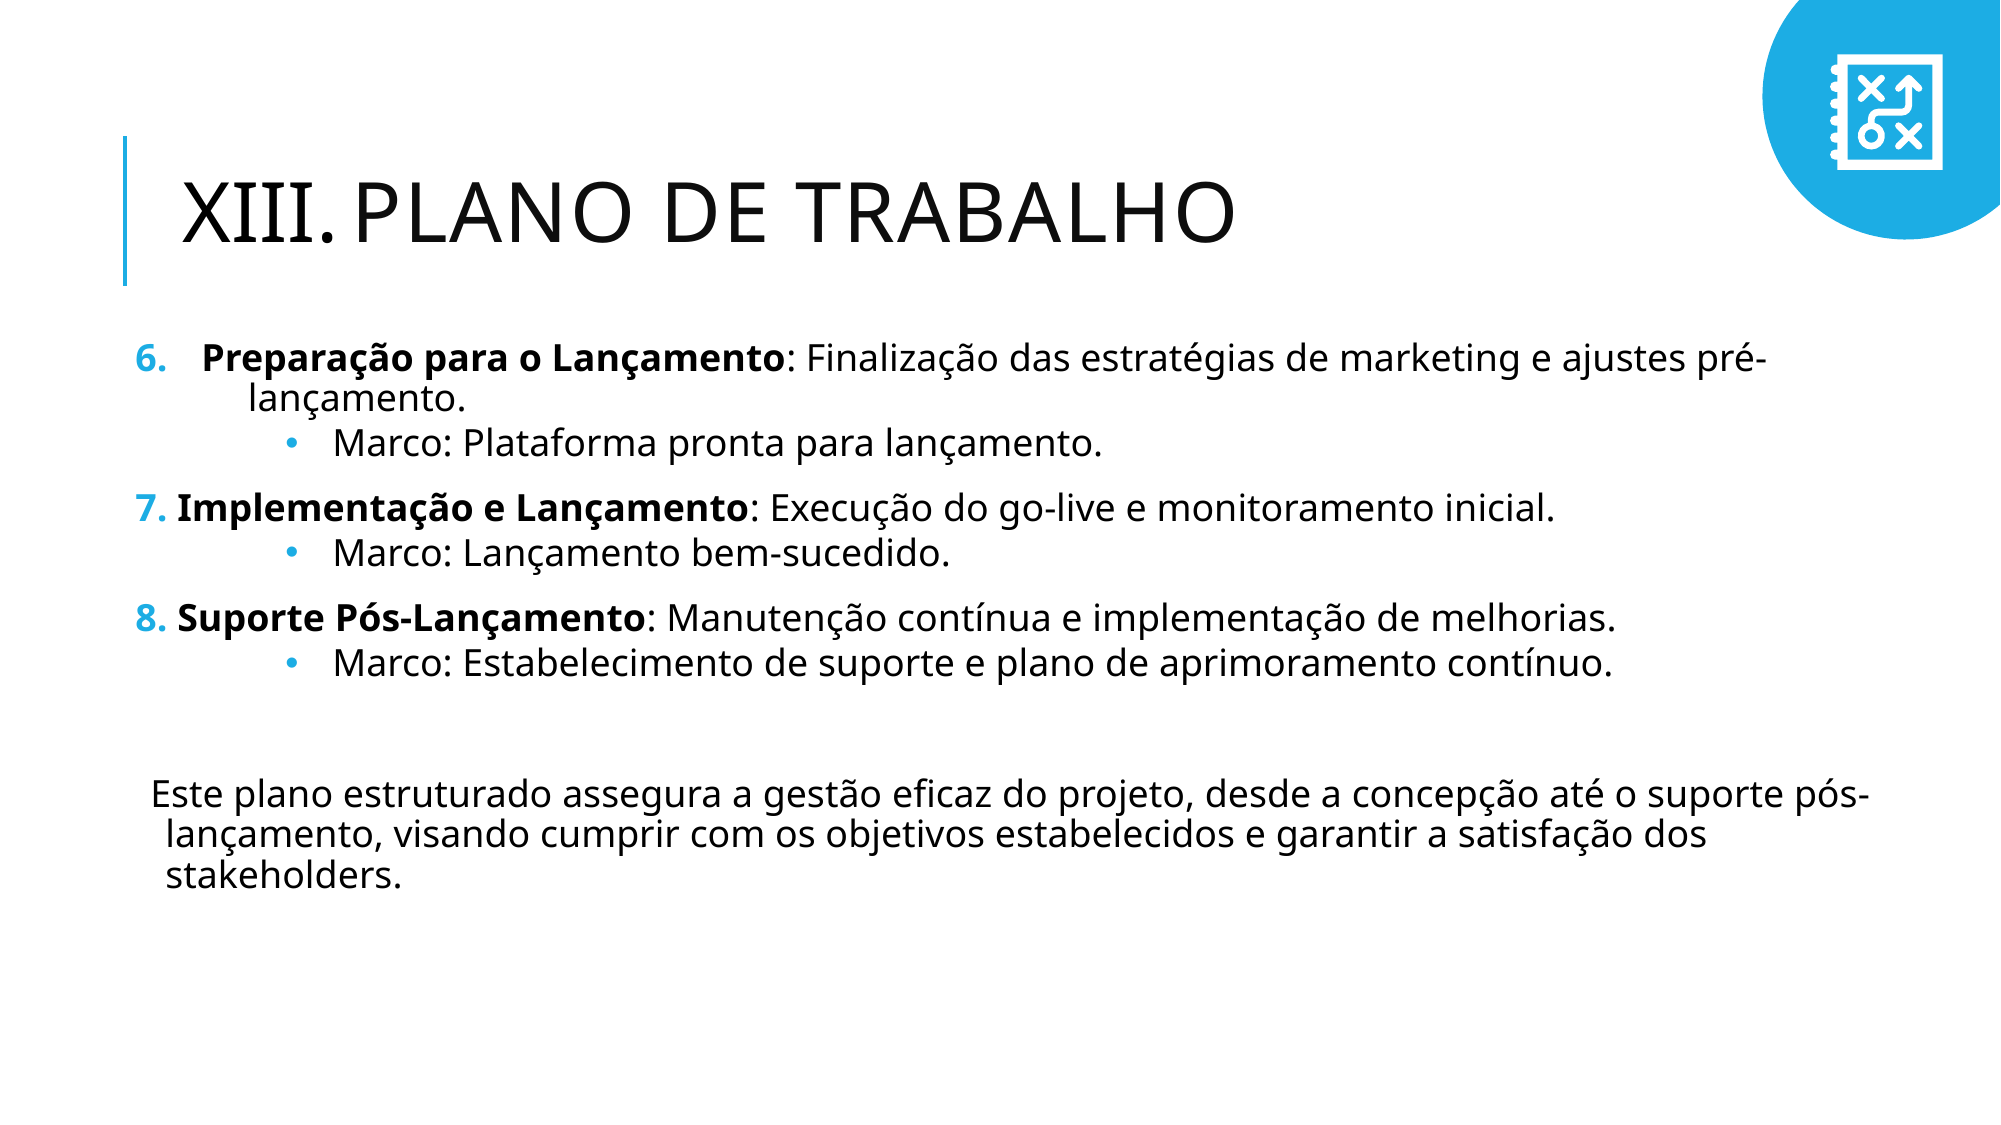

# Plano De Trabalho
 Preparação para o Lançamento: Finalização das estratégias de marketing e ajustes pré-lançamento.
Marco: Plataforma pronta para lançamento.
 Implementação e Lançamento: Execução do go-live e monitoramento inicial.
Marco: Lançamento bem-sucedido.
 Suporte Pós-Lançamento: Manutenção contínua e implementação de melhorias.
Marco: Estabelecimento de suporte e plano de aprimoramento contínuo.
Este plano estruturado assegura a gestão eficaz do projeto, desde a concepção até o suporte pós-lançamento, visando cumprir com os objetivos estabelecidos e garantir a satisfação dos stakeholders.